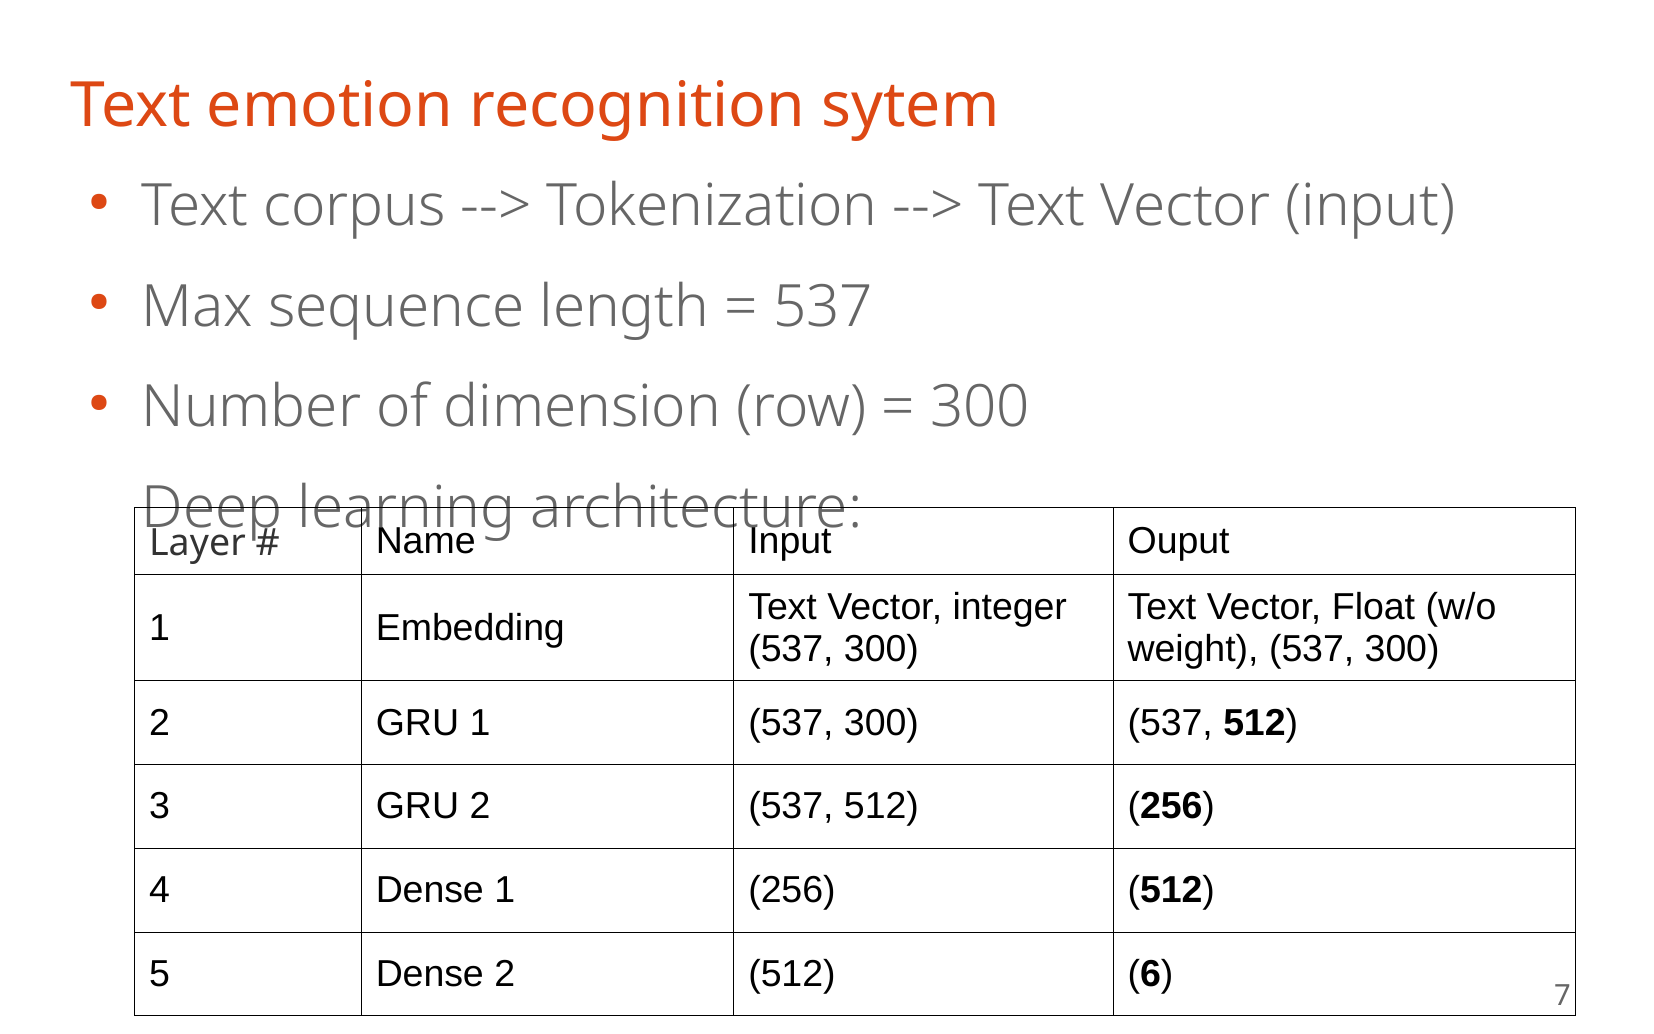

# Text emotion recognition sytem
Text corpus --> Tokenization --> Text Vector (input)
Max sequence length = 537
Number of dimension (row) = 300
Deep learning architecture:
| Layer # | Name | Input | Ouput |
| --- | --- | --- | --- |
| 1 | Embedding | Text Vector, integer (537, 300) | Text Vector, Float (w/o weight), (537, 300) |
| 2 | GRU 1 | (537, 300) | (537, 512) |
| 3 | GRU 2 | (537, 512) | (256) |
| 4 | Dense 1 | (256) | (512) |
| 5 | Dense 2 | (512) | (6) |
7